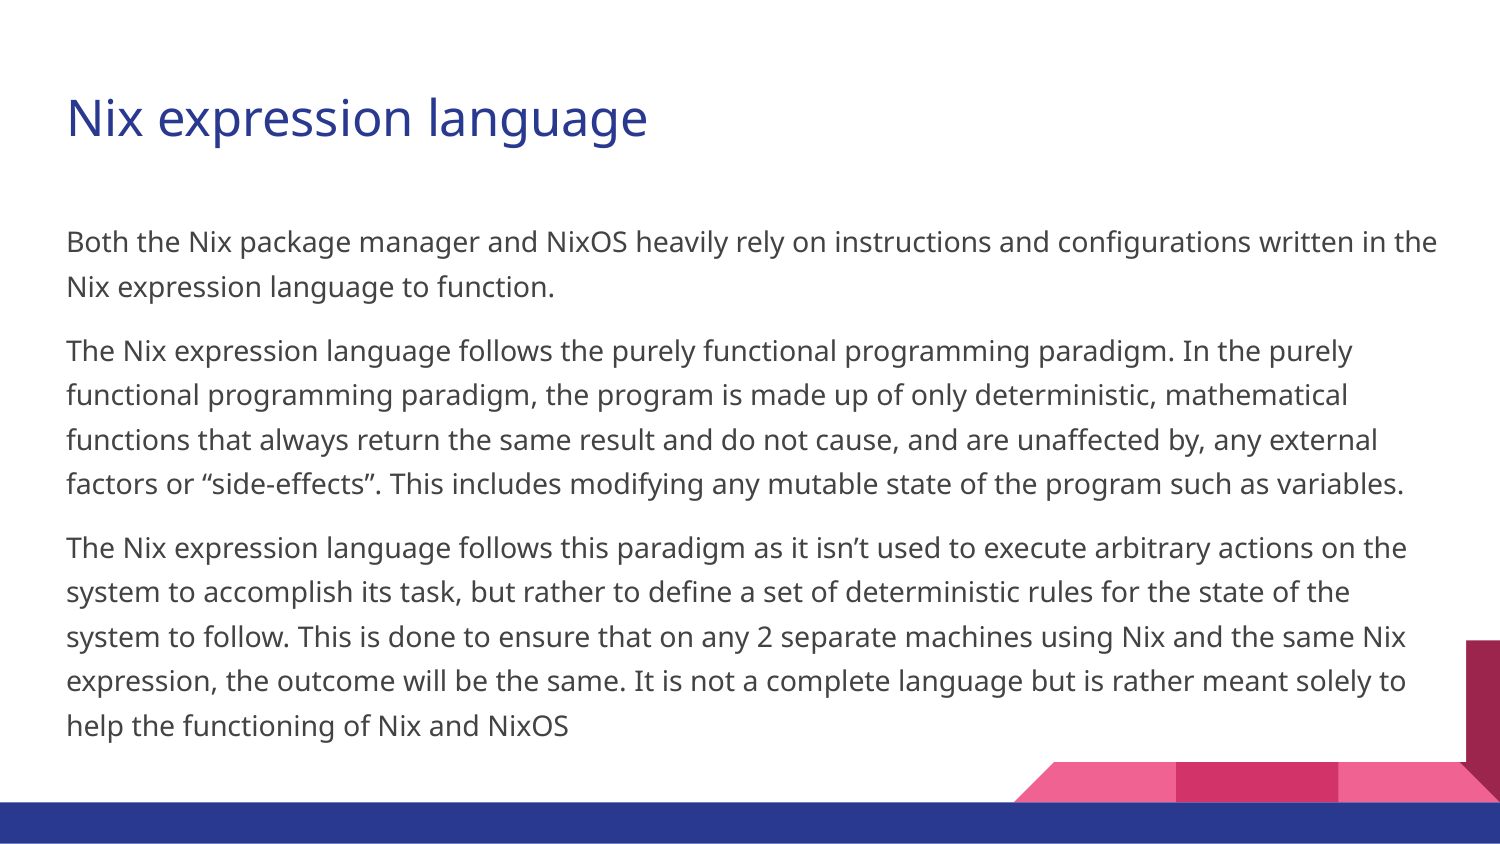

# Nix expression language
Both the Nix package manager and NixOS heavily rely on instructions and configurations written in the Nix expression language to function.
The Nix expression language follows the purely functional programming paradigm. In the purely functional programming paradigm, the program is made up of only deterministic, mathematical functions that always return the same result and do not cause, and are unaffected by, any external factors or “side-effects”. This includes modifying any mutable state of the program such as variables.
The Nix expression language follows this paradigm as it isn’t used to execute arbitrary actions on the system to accomplish its task, but rather to define a set of deterministic rules for the state of the system to follow. This is done to ensure that on any 2 separate machines using Nix and the same Nix expression, the outcome will be the same. It is not a complete language but is rather meant solely to help the functioning of Nix and NixOS